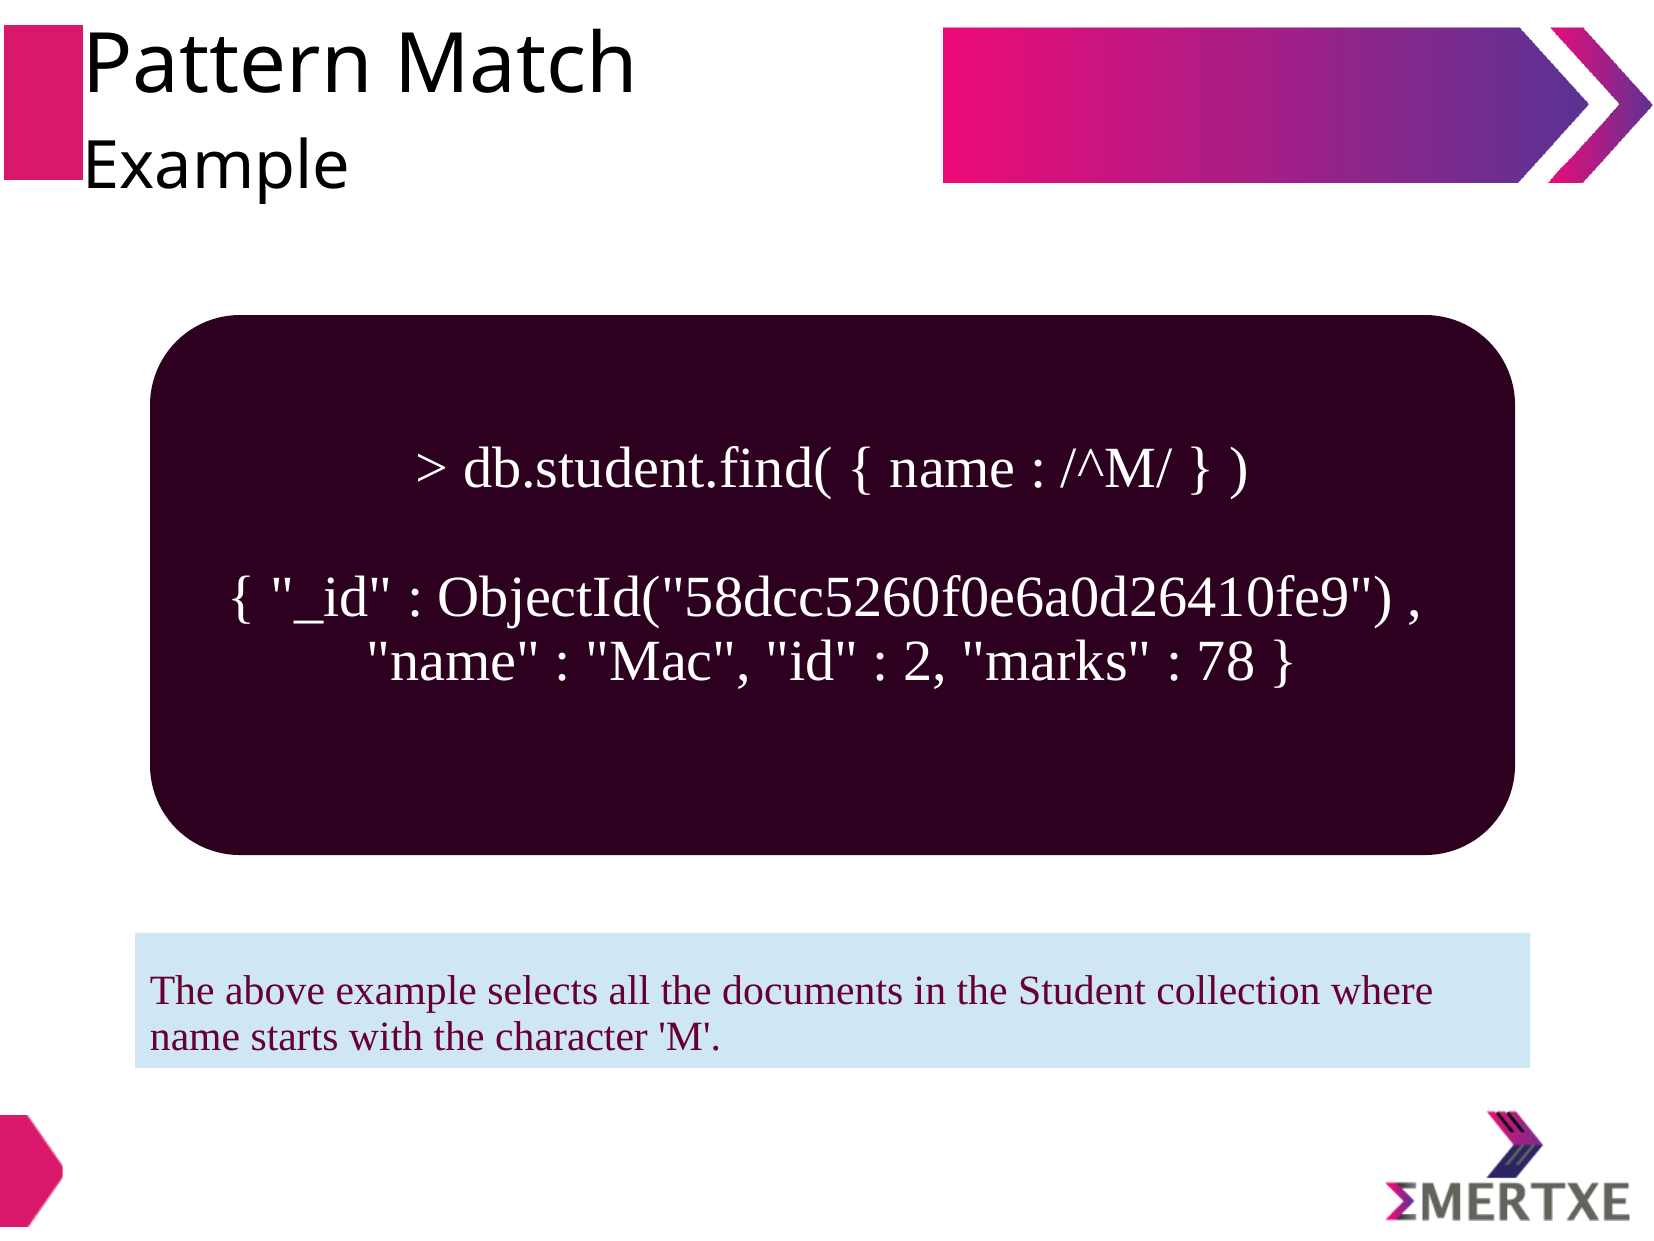

# Pattern Match Example
> db.student.find( { name : /^M/ } )
{ "_id" : ObjectId("58dcc5260f0e6a0d26410fe9") ,
"name" : "Mac", "id" : 2, "marks" : 78 }
The above example selects all the documents in the Student collection where name starts with the character 'M'.